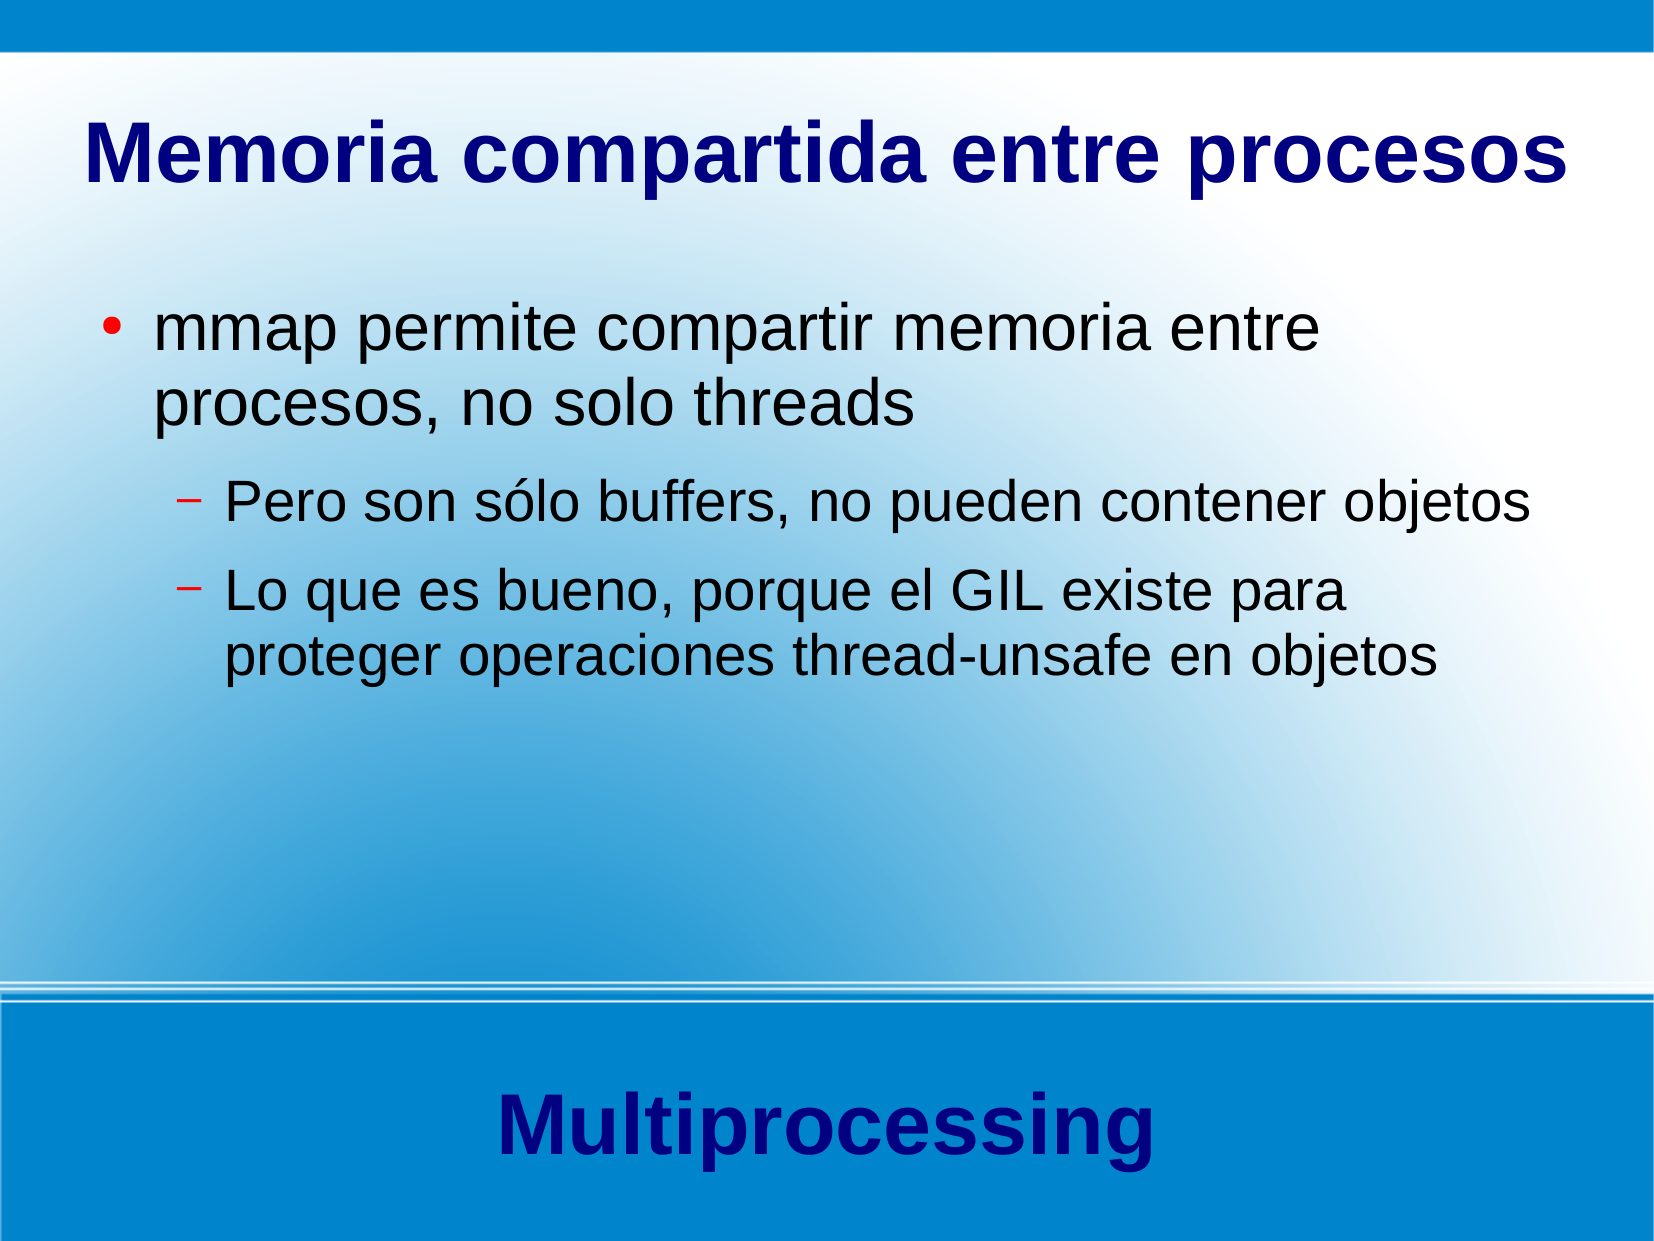

# Memoria compartida entre procesos
mmap permite compartir memoria entre procesos, no solo threads
Pero son sólo buffers, no pueden contener objetos
Lo que es bueno, porque el GIL existe para proteger operaciones thread-unsafe en objetos
Multiprocessing